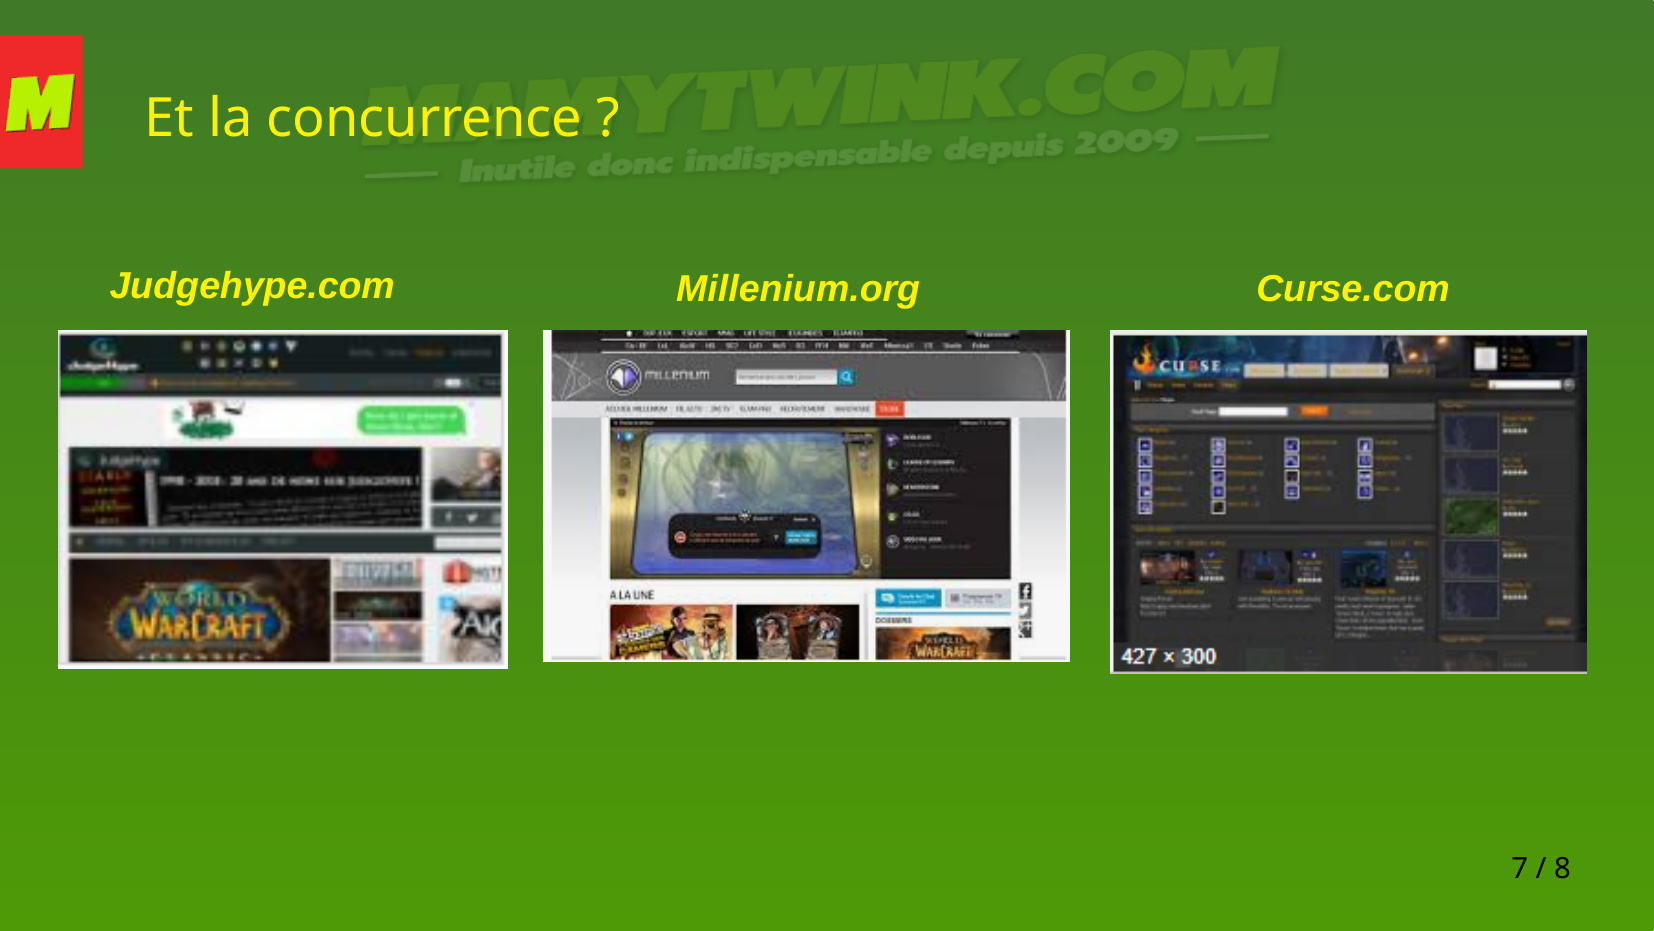

Et la concurrence ?
Judgehype.com
Millenium.org
Curse.com
7